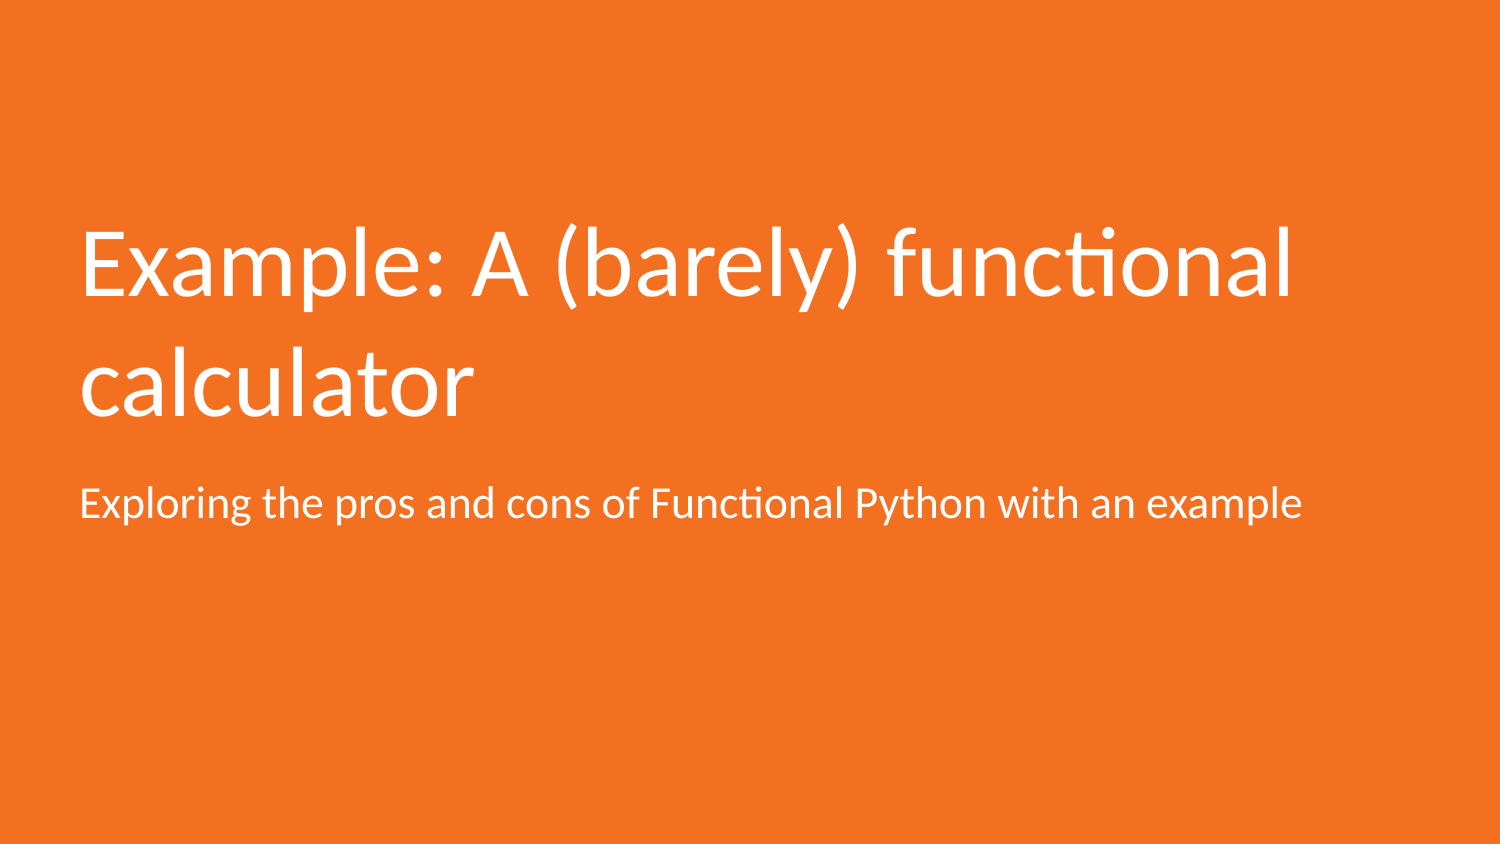

# Example: A (barely) functional calculator
Exploring the pros and cons of Functional Python with an example